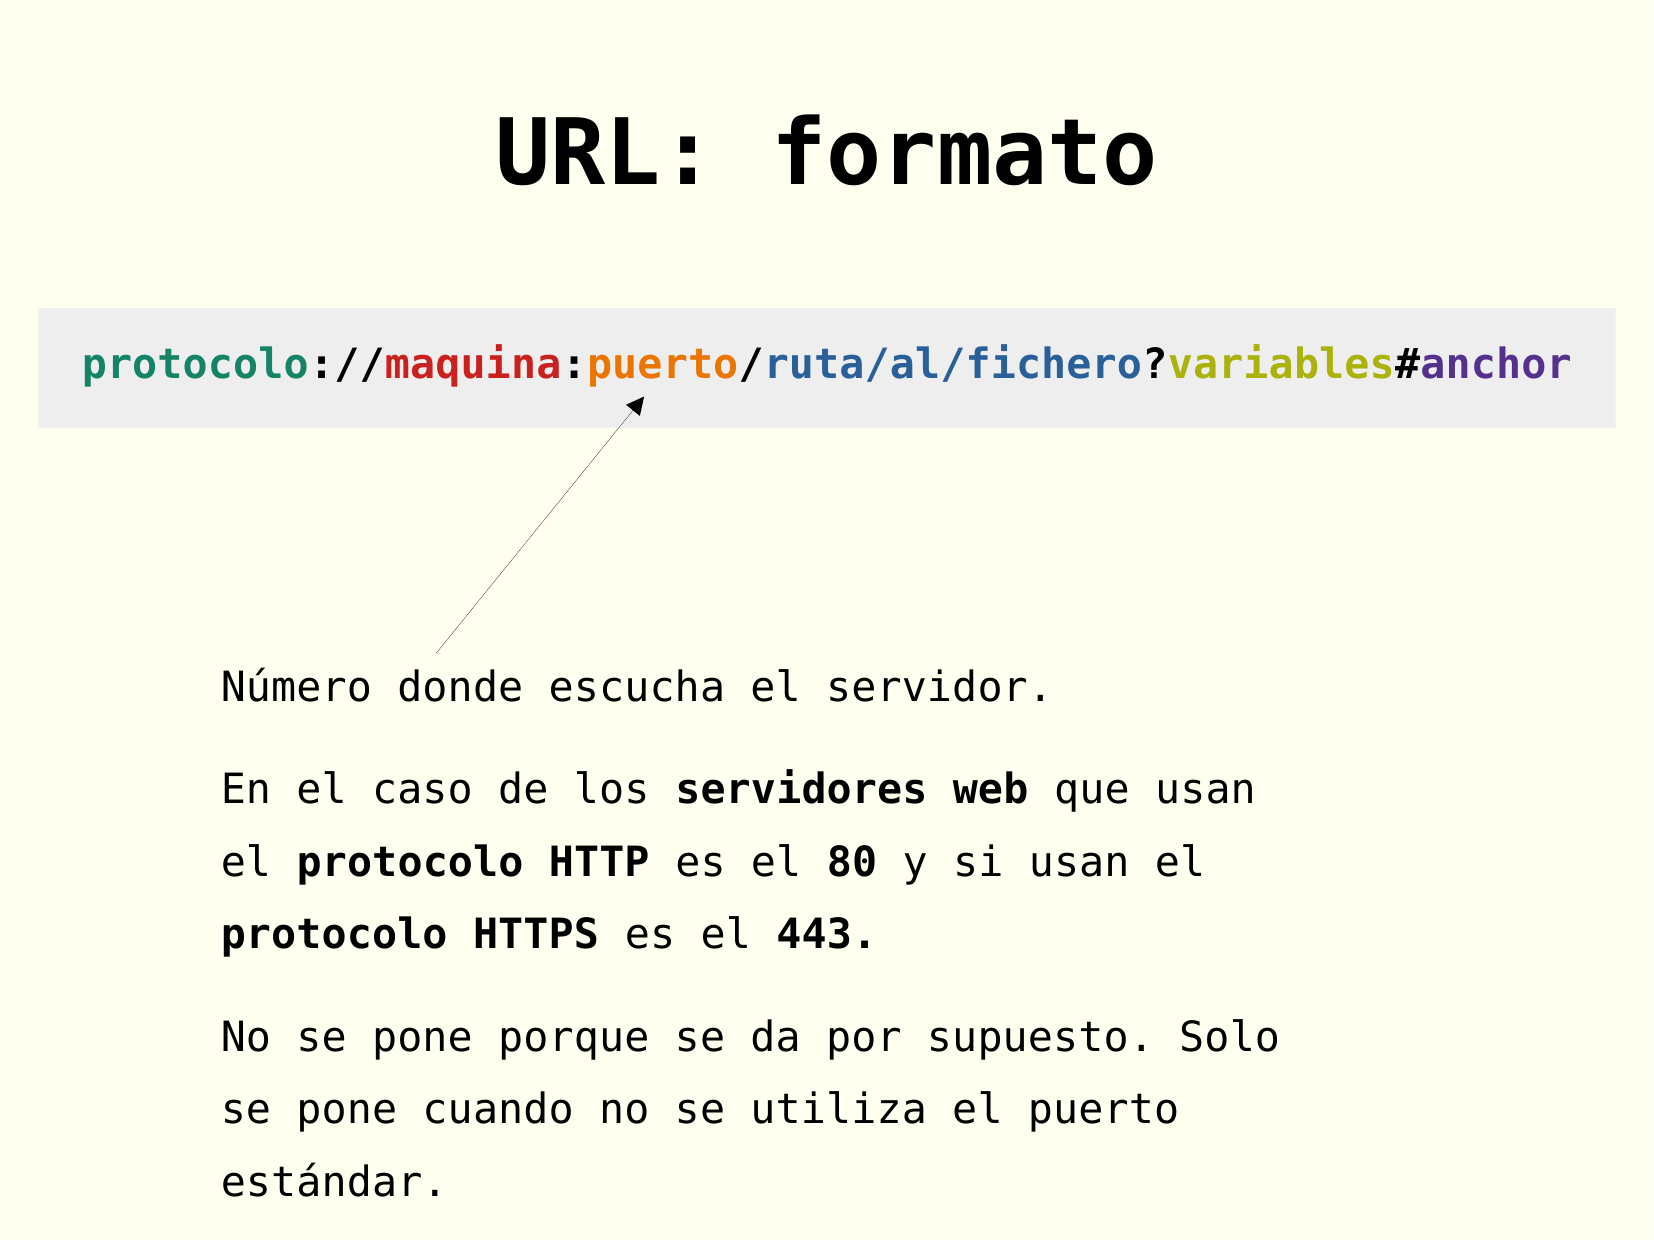

# URL: formato
protocolo://maquina:puerto/ruta/al/fichero?variables#anchor
Número donde escucha el servidor.
En el caso de los servidores web que usan el protocolo HTTP es el 80 y si usan el protocolo HTTPS es el 443.
No se pone porque se da por supuesto. Solo se pone cuando no se utiliza el puerto estándar.